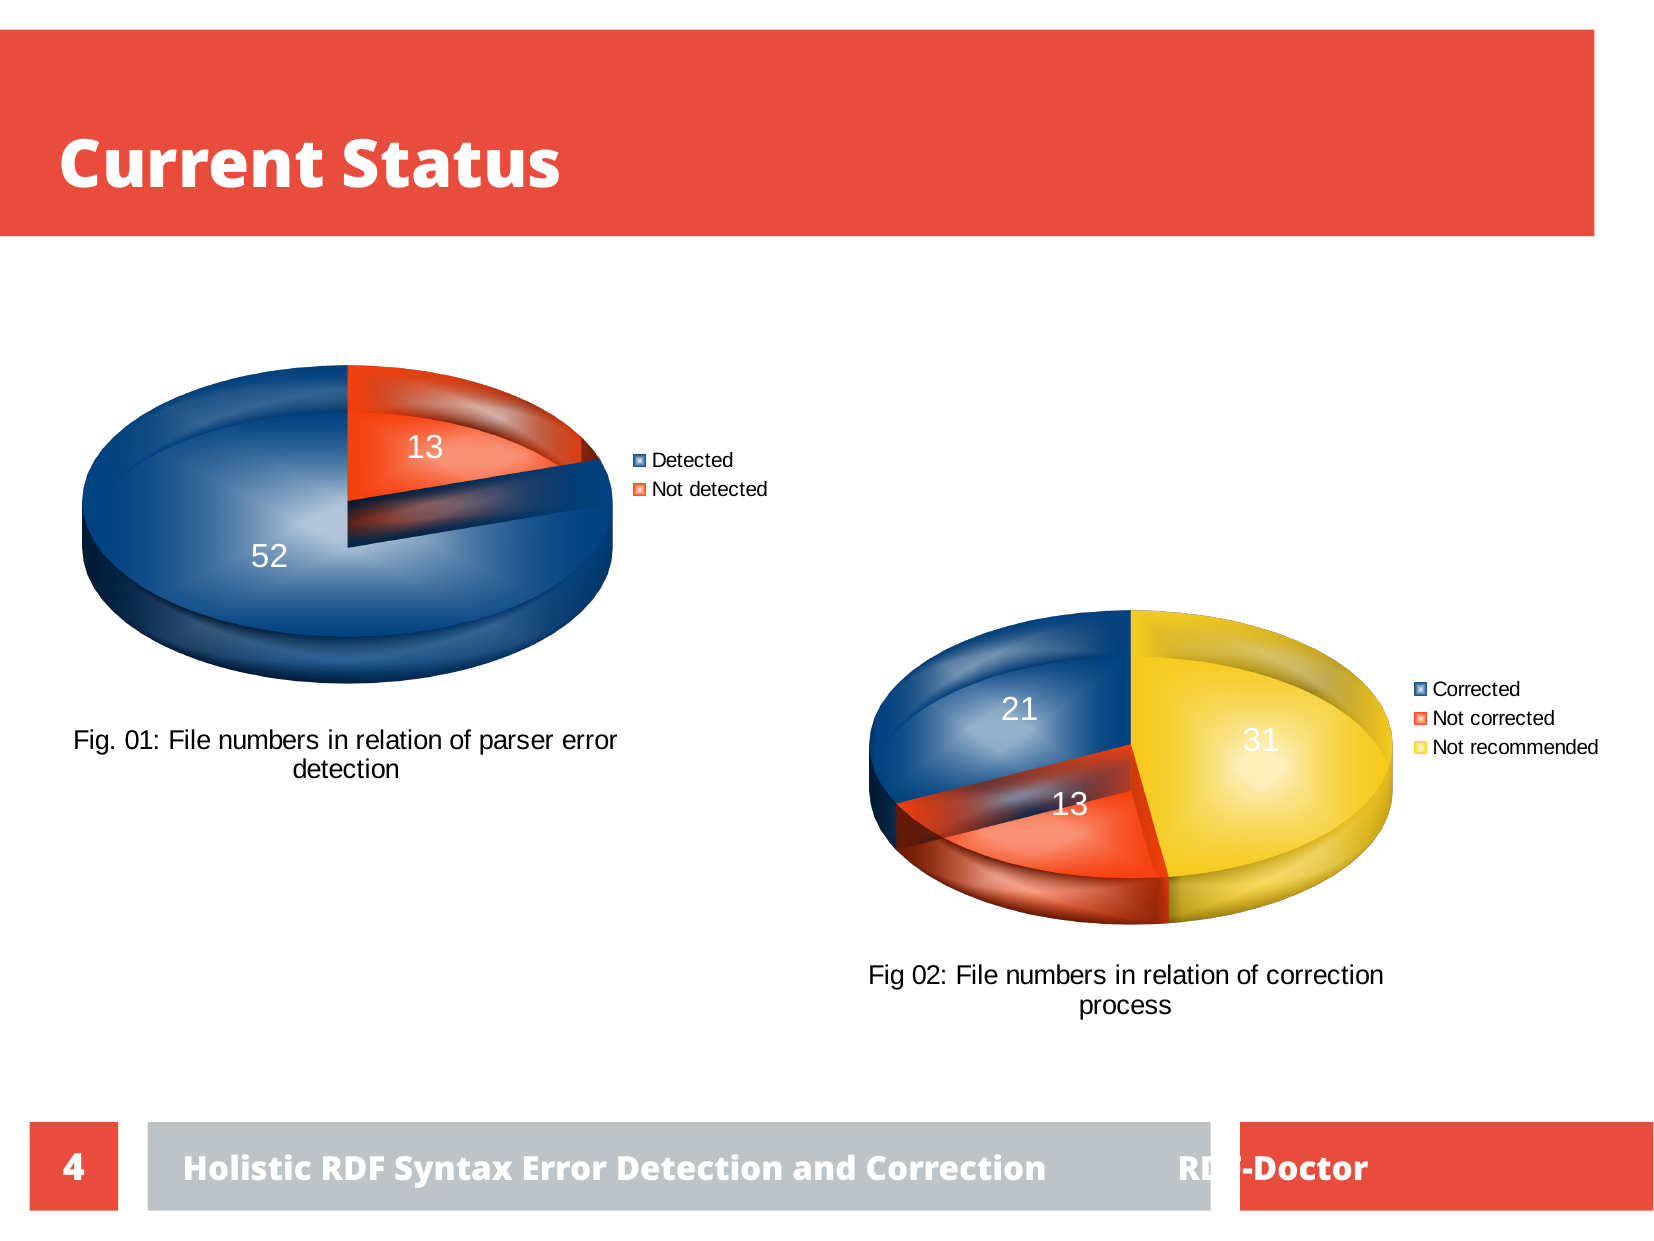

# Current Status
[unsupported chart]
[unsupported chart]
4
Holistic RDF Syntax Error Detection and Correction RDF-Doctor